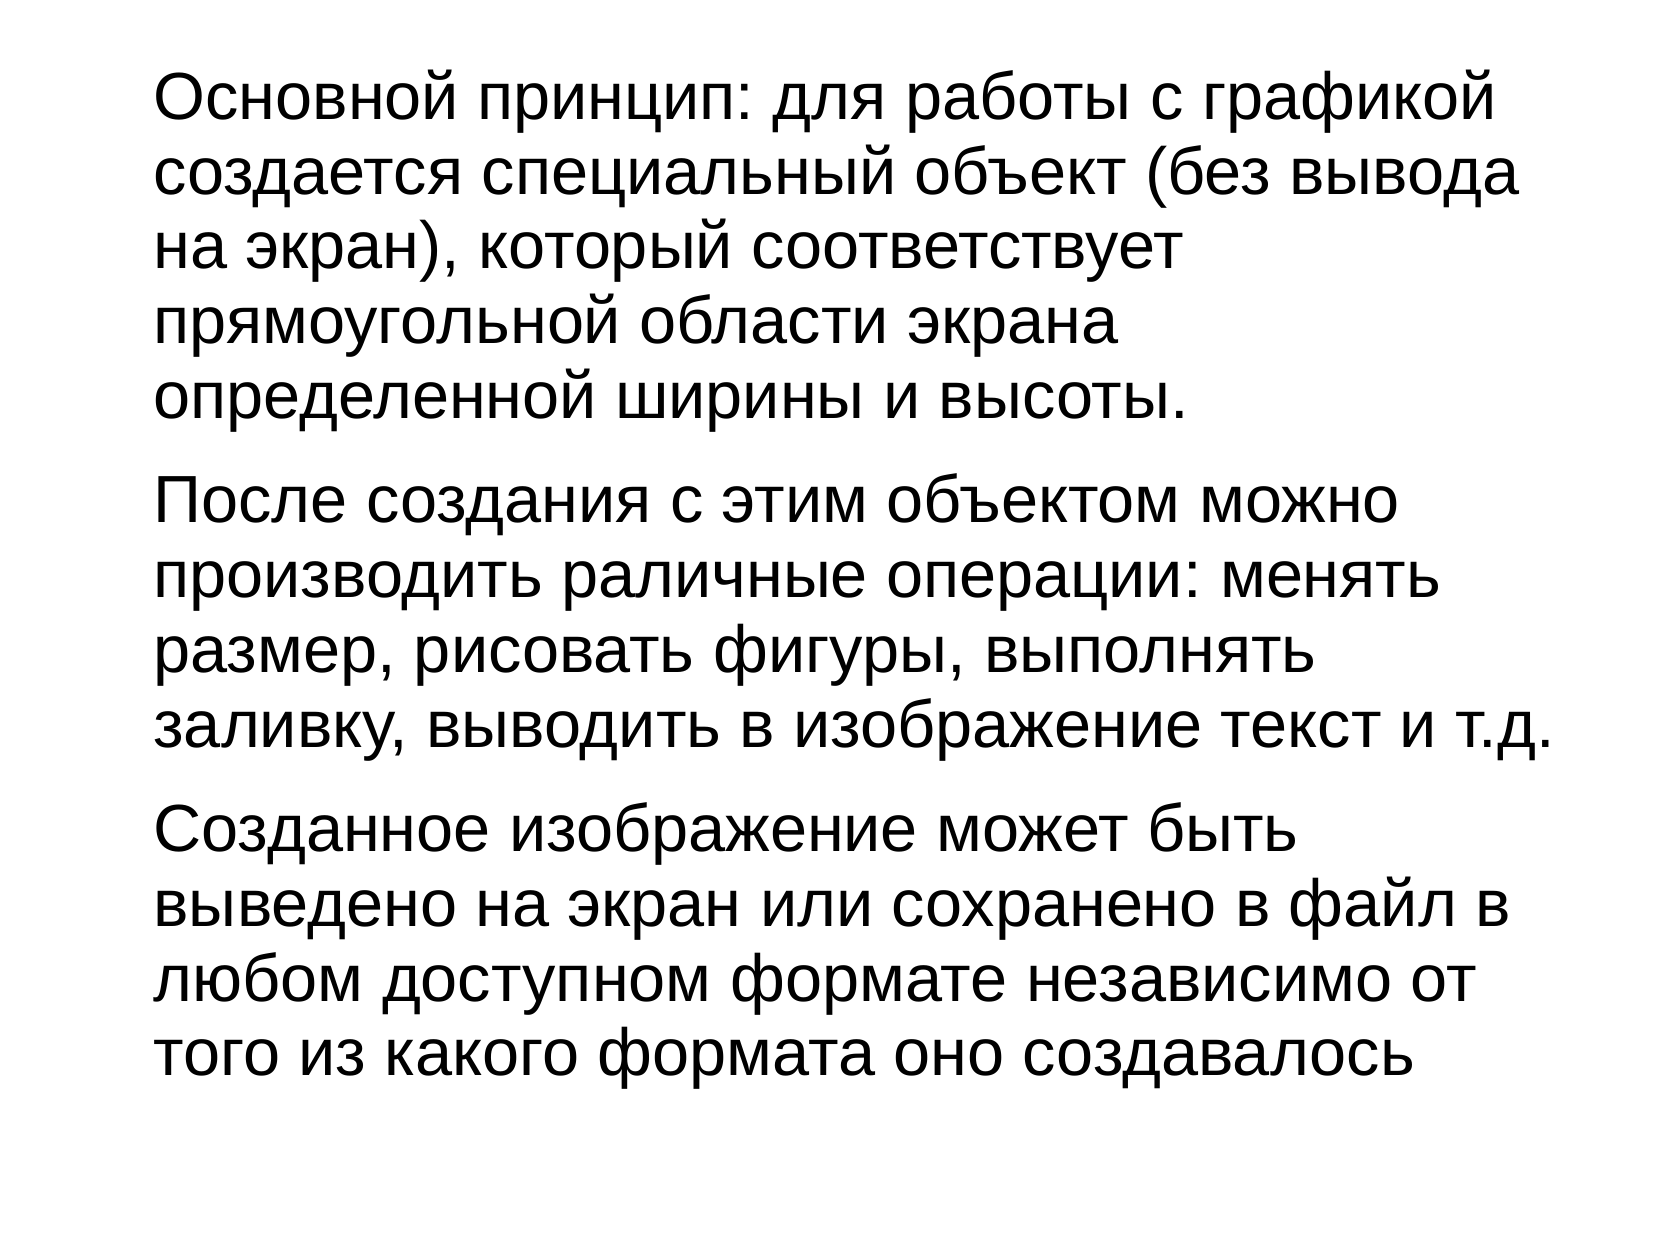

# Основной принцип: для работы с графикой создается специальный объект (без вывода на экран), который соответствует прямоугольной области экрана определенной ширины и высоты.
После создания с этим объектом можно производить раличные операции: менять размер, рисовать фигуры, выполнять заливку, выводить в изображение текст и т.д.
Созданное изображение может быть выведено на экран или сохранено в файл в любом доступном формате независимо от того из какого формата оно создавалось